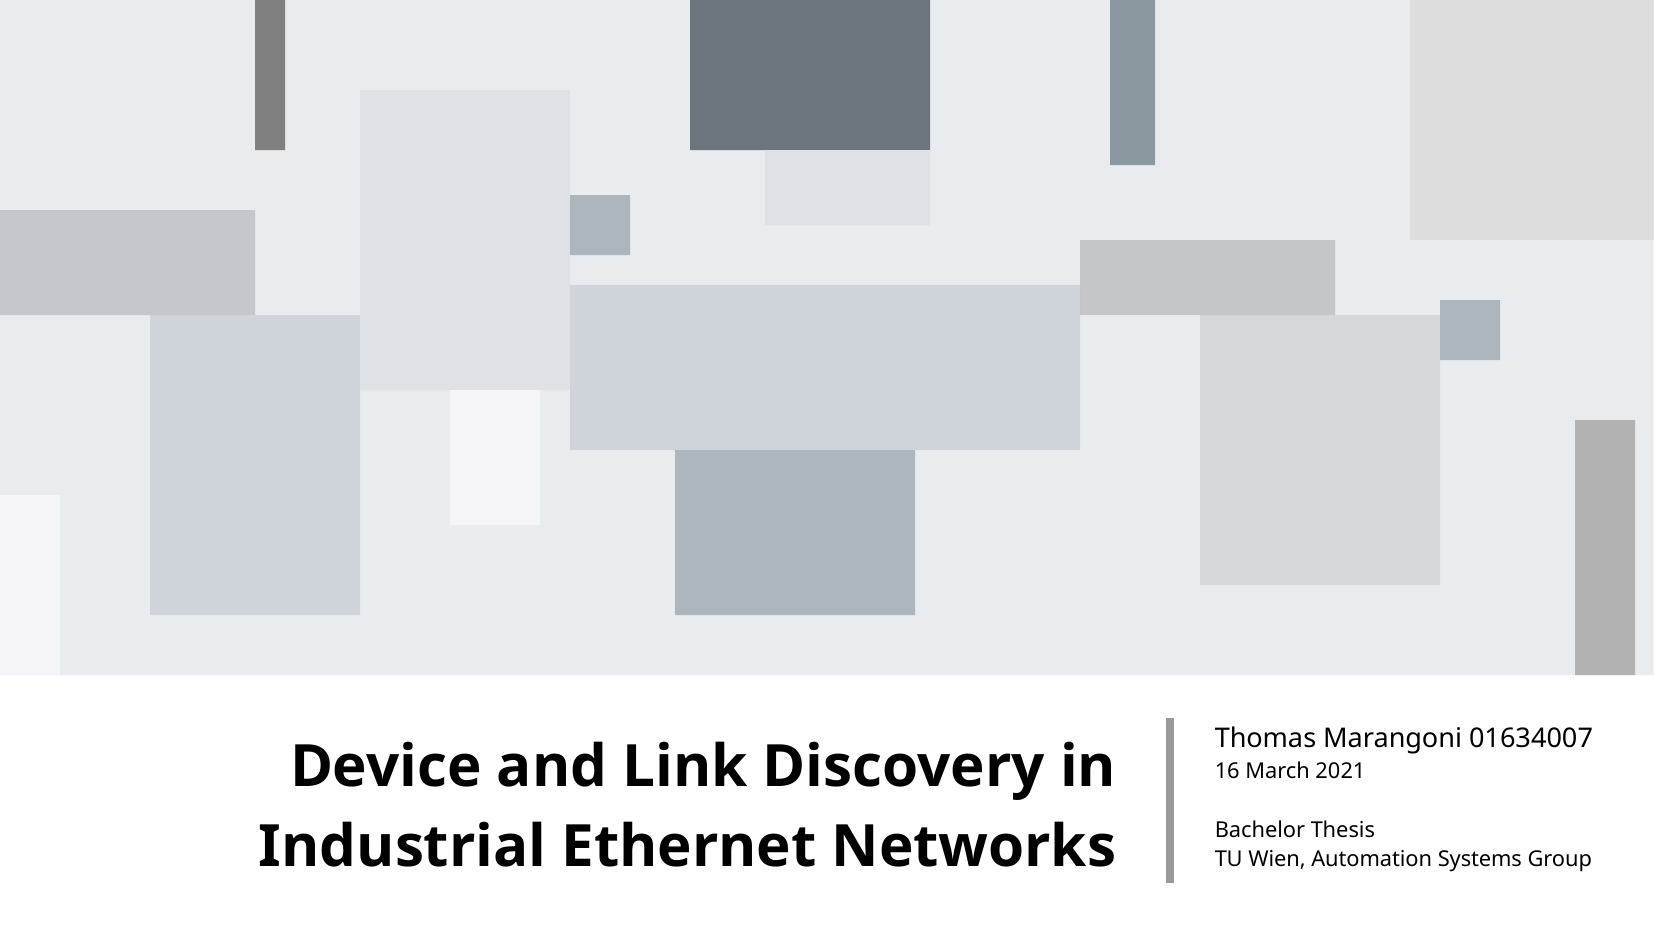

Thomas Marangoni 01634007
16 March 2021
Bachelor Thesis
TU Wien, Automation Systems Group
Device and Link Discovery in Industrial Ethernet Networks